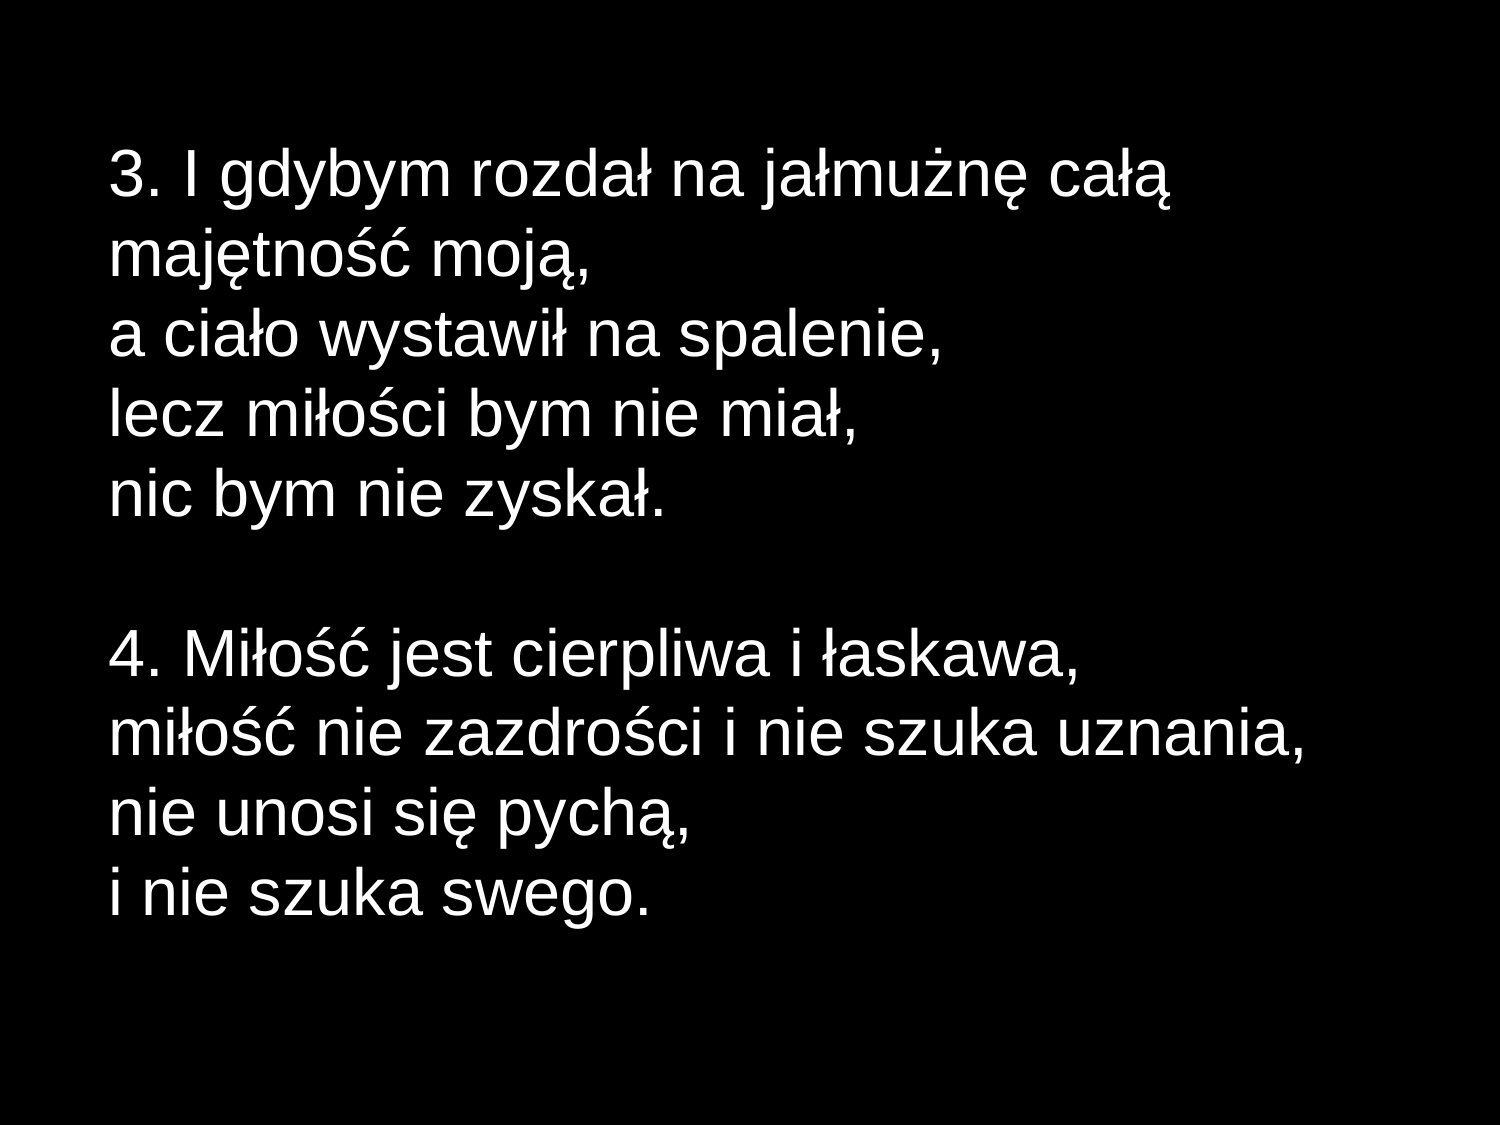

3. I gdybym rozdał na jałmużnę całą majętność moją,
a ciało wystawił na spalenie,
lecz miłości bym nie miał,
nic bym nie zyskał.
4. Miłość jest cierpliwa i łaskawa,
miłość nie zazdrości i nie szuka uznania,
nie unosi się pychą,
i nie szuka swego.